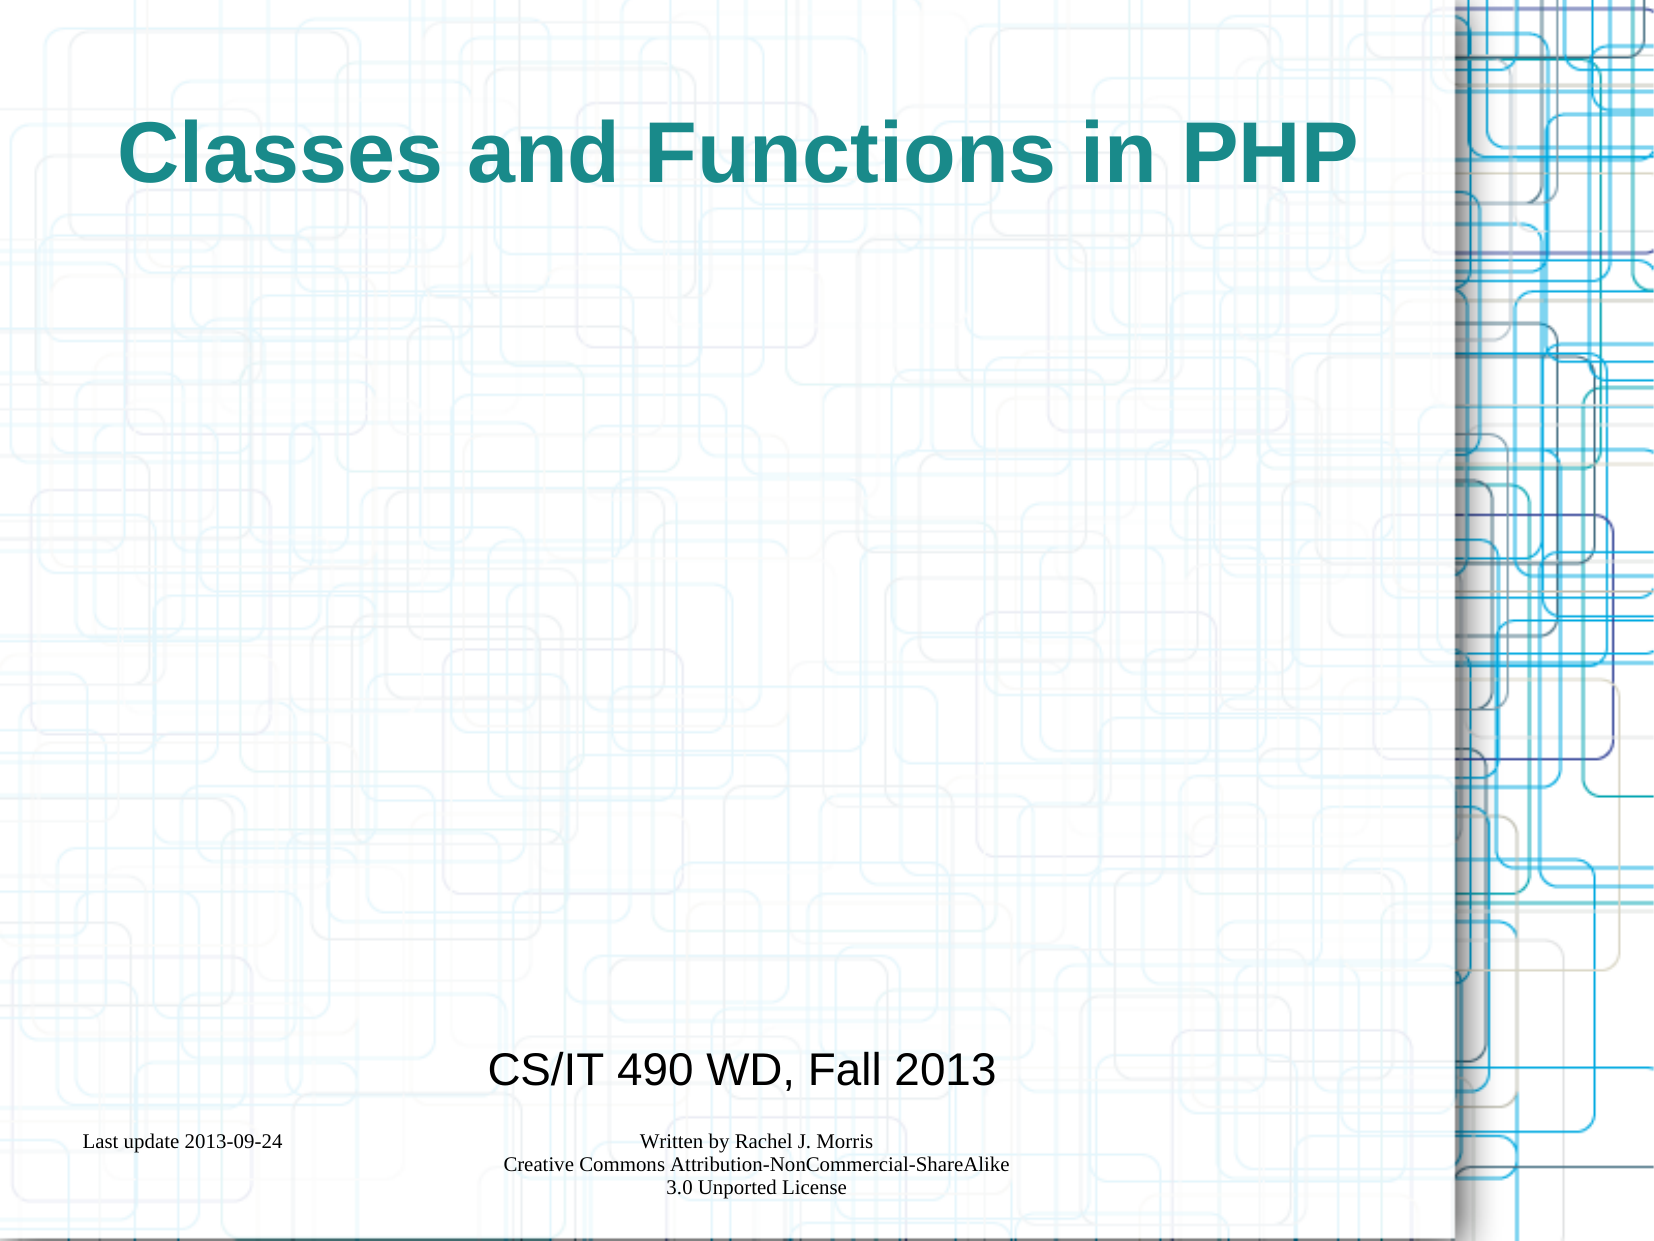

# Classes and Functions in PHP
CS/IT 490 WD, Fall 2013